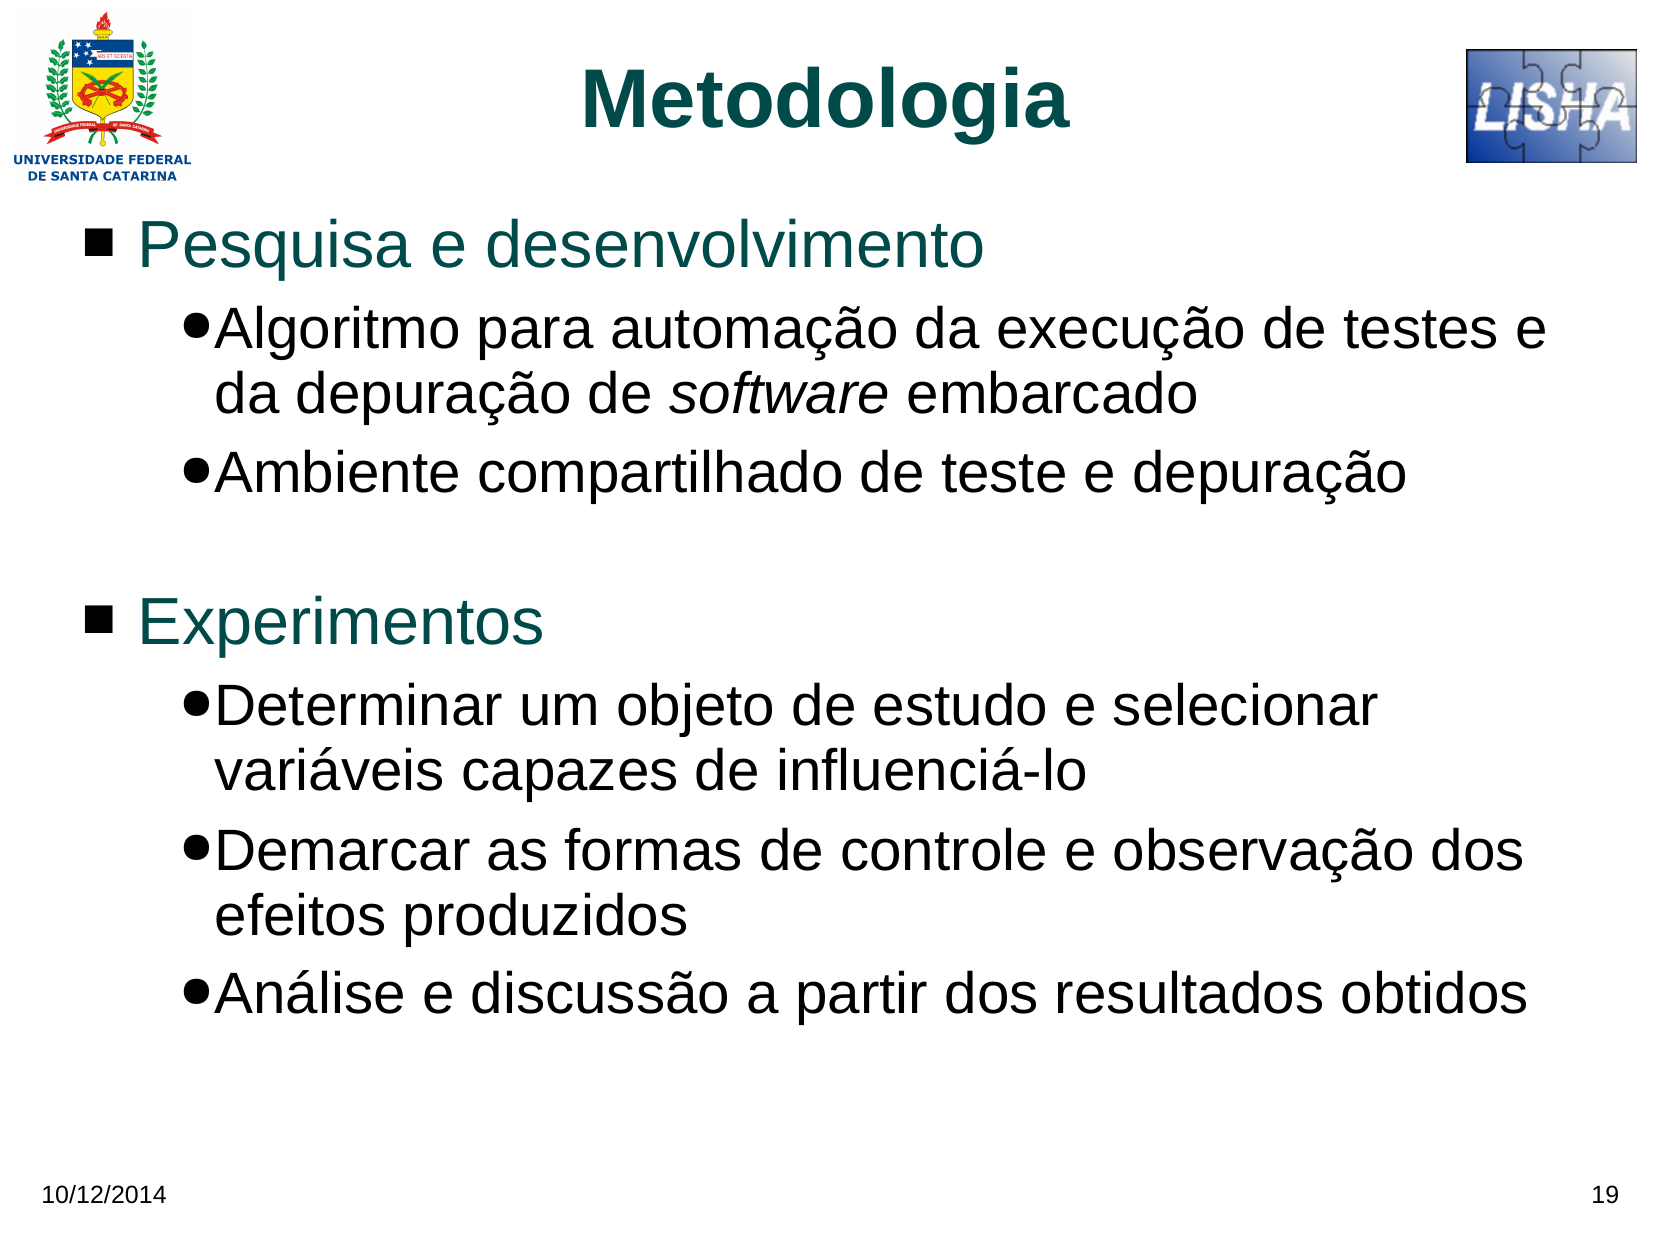

# Metodologia
Pesquisa e desenvolvimento
Algoritmo para automação da execução de testes e da depuração de software embarcado
Ambiente compartilhado de teste e depuração
Experimentos
Determinar um objeto de estudo e selecionar variáveis capazes de influenciá-lo
Demarcar as formas de controle e observação dos efeitos produzidos
Análise e discussão a partir dos resultados obtidos